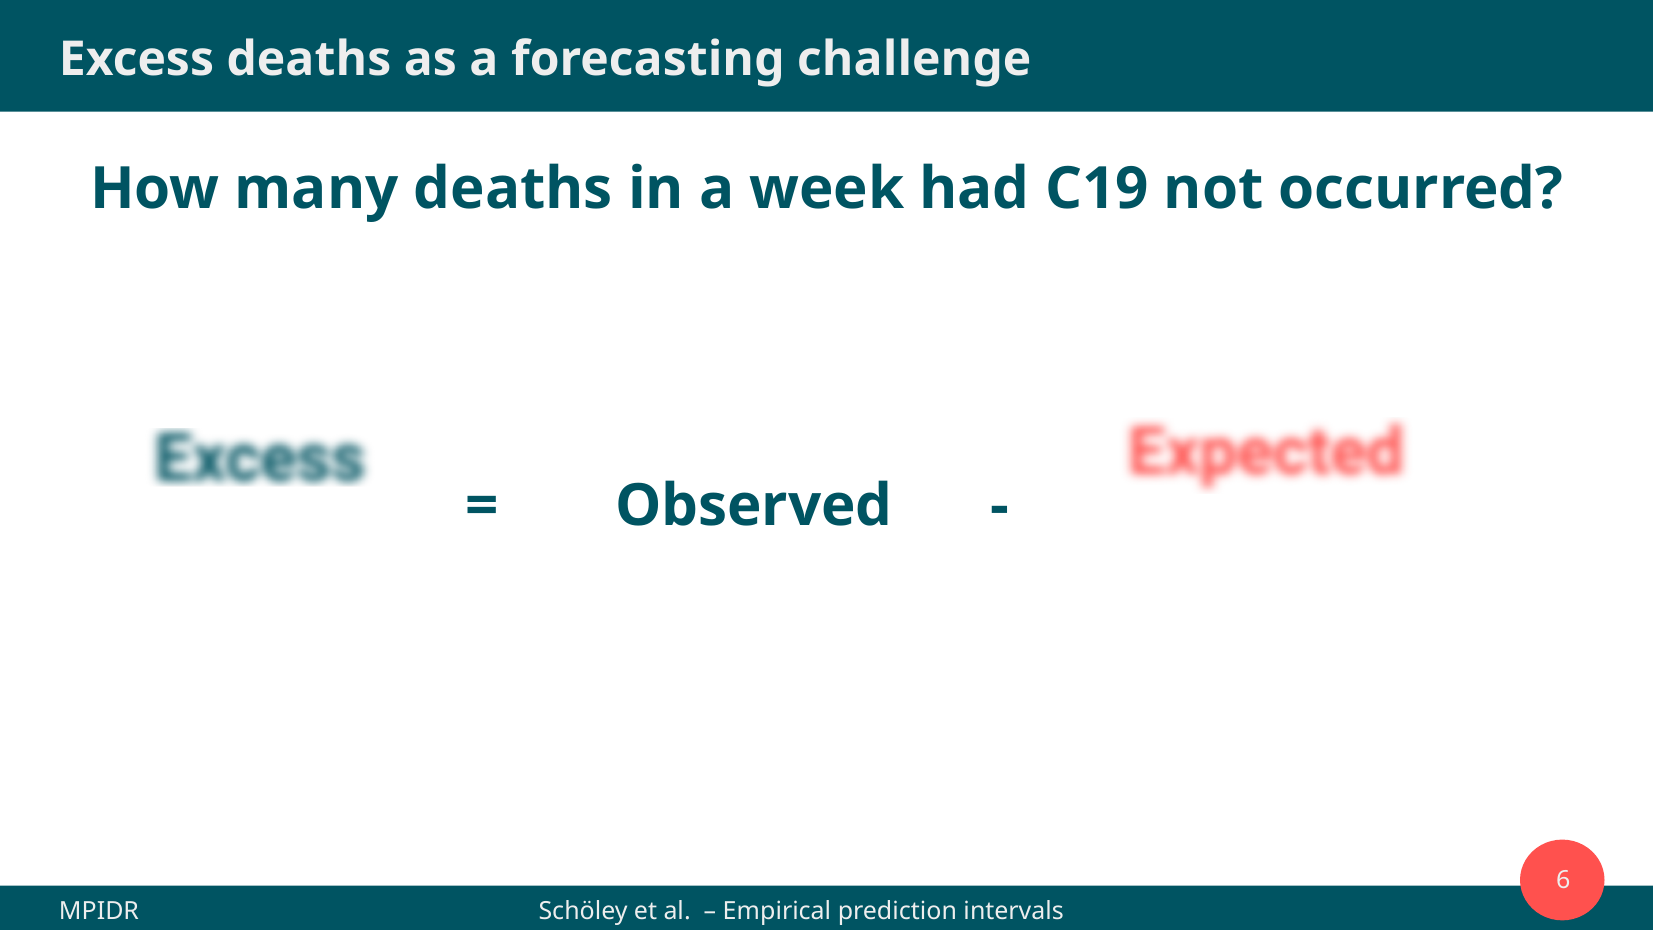

# Excess deaths as a forecasting challenge
How many deaths in a week had C19 not occurred?
 	 		=		Observed		-
6
MPIDR
Schöley et al. – Empirical prediction intervals